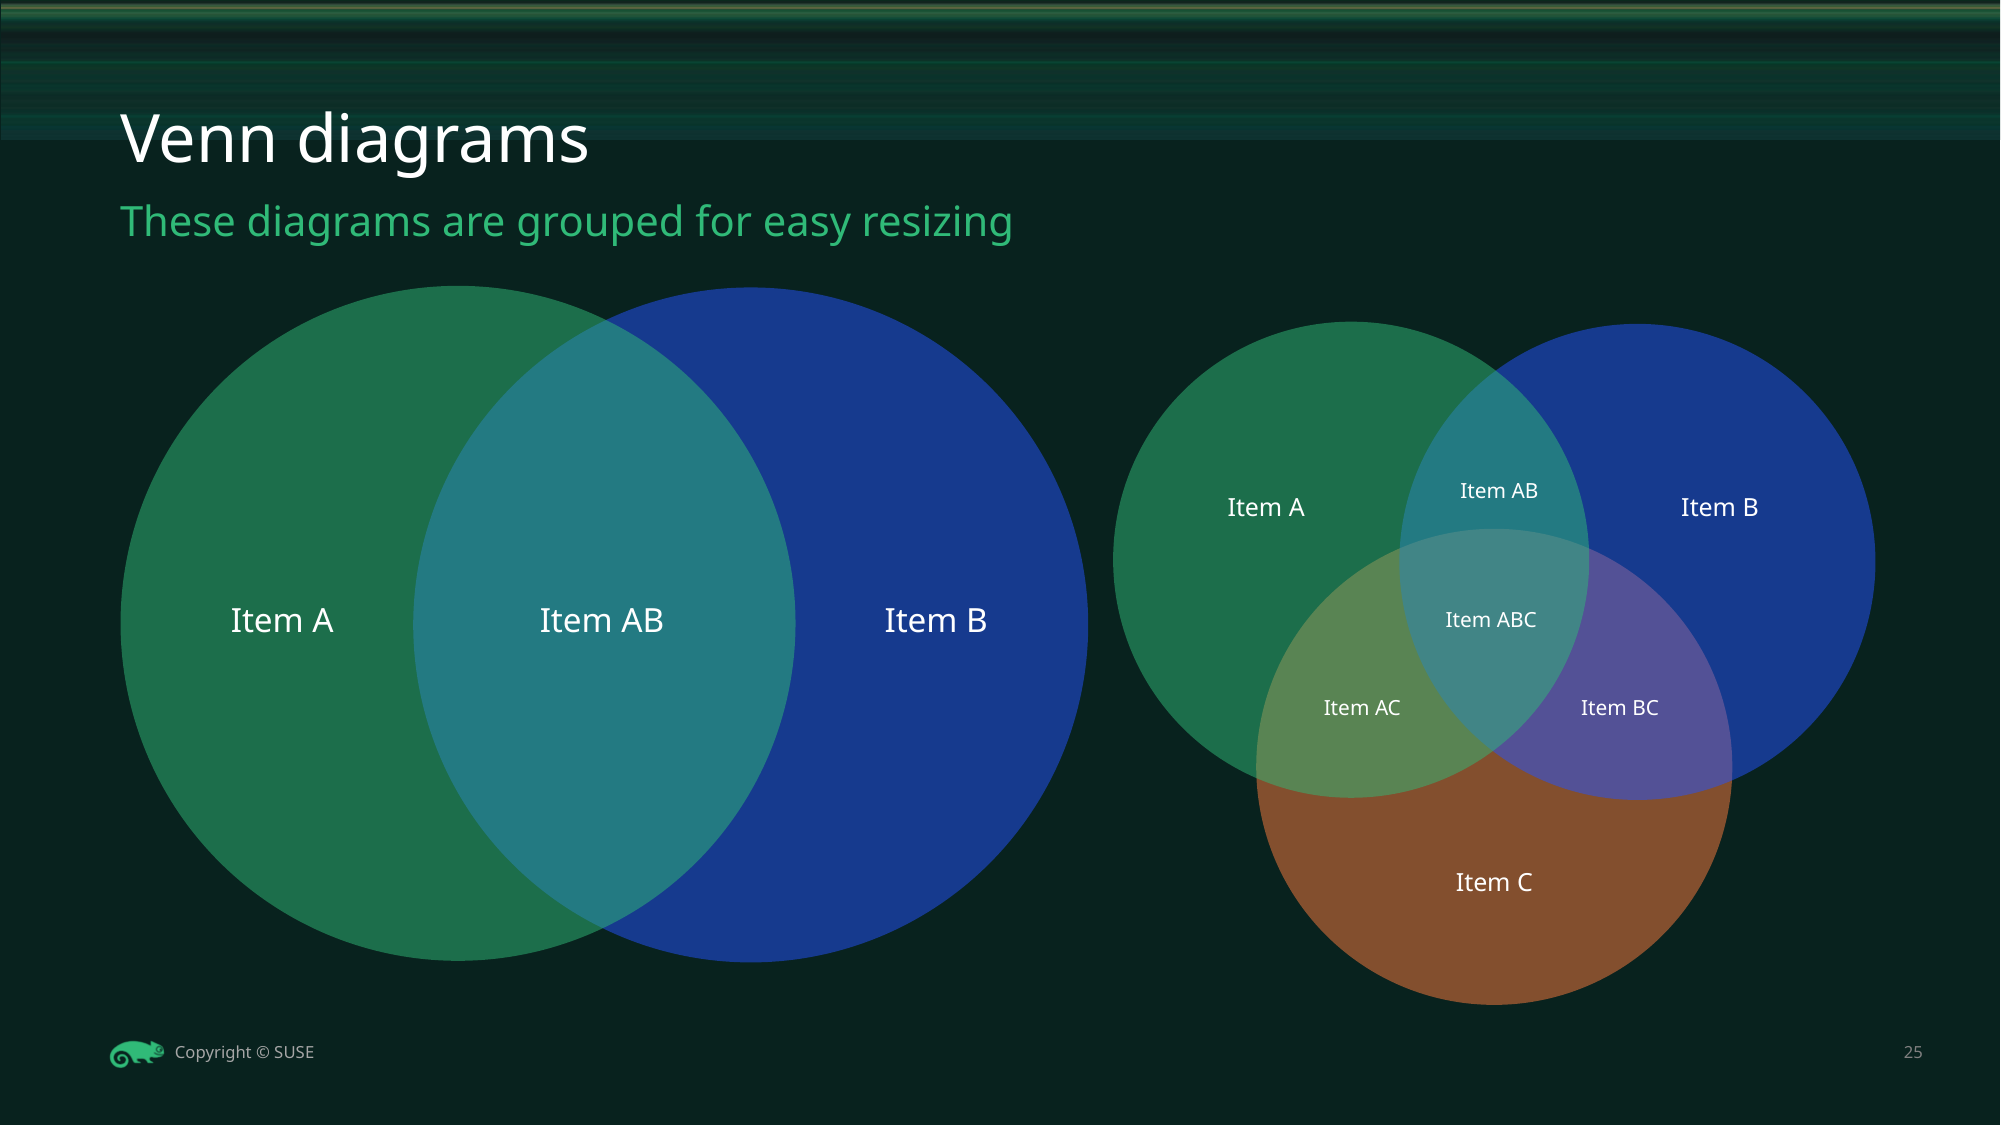

Venn diagrams
# These diagrams are grouped for easy resizing
Item A
Item AB
Item B
Item AB
Item A
Item B
Item ABC
Item AC
Item BC
Item C
25